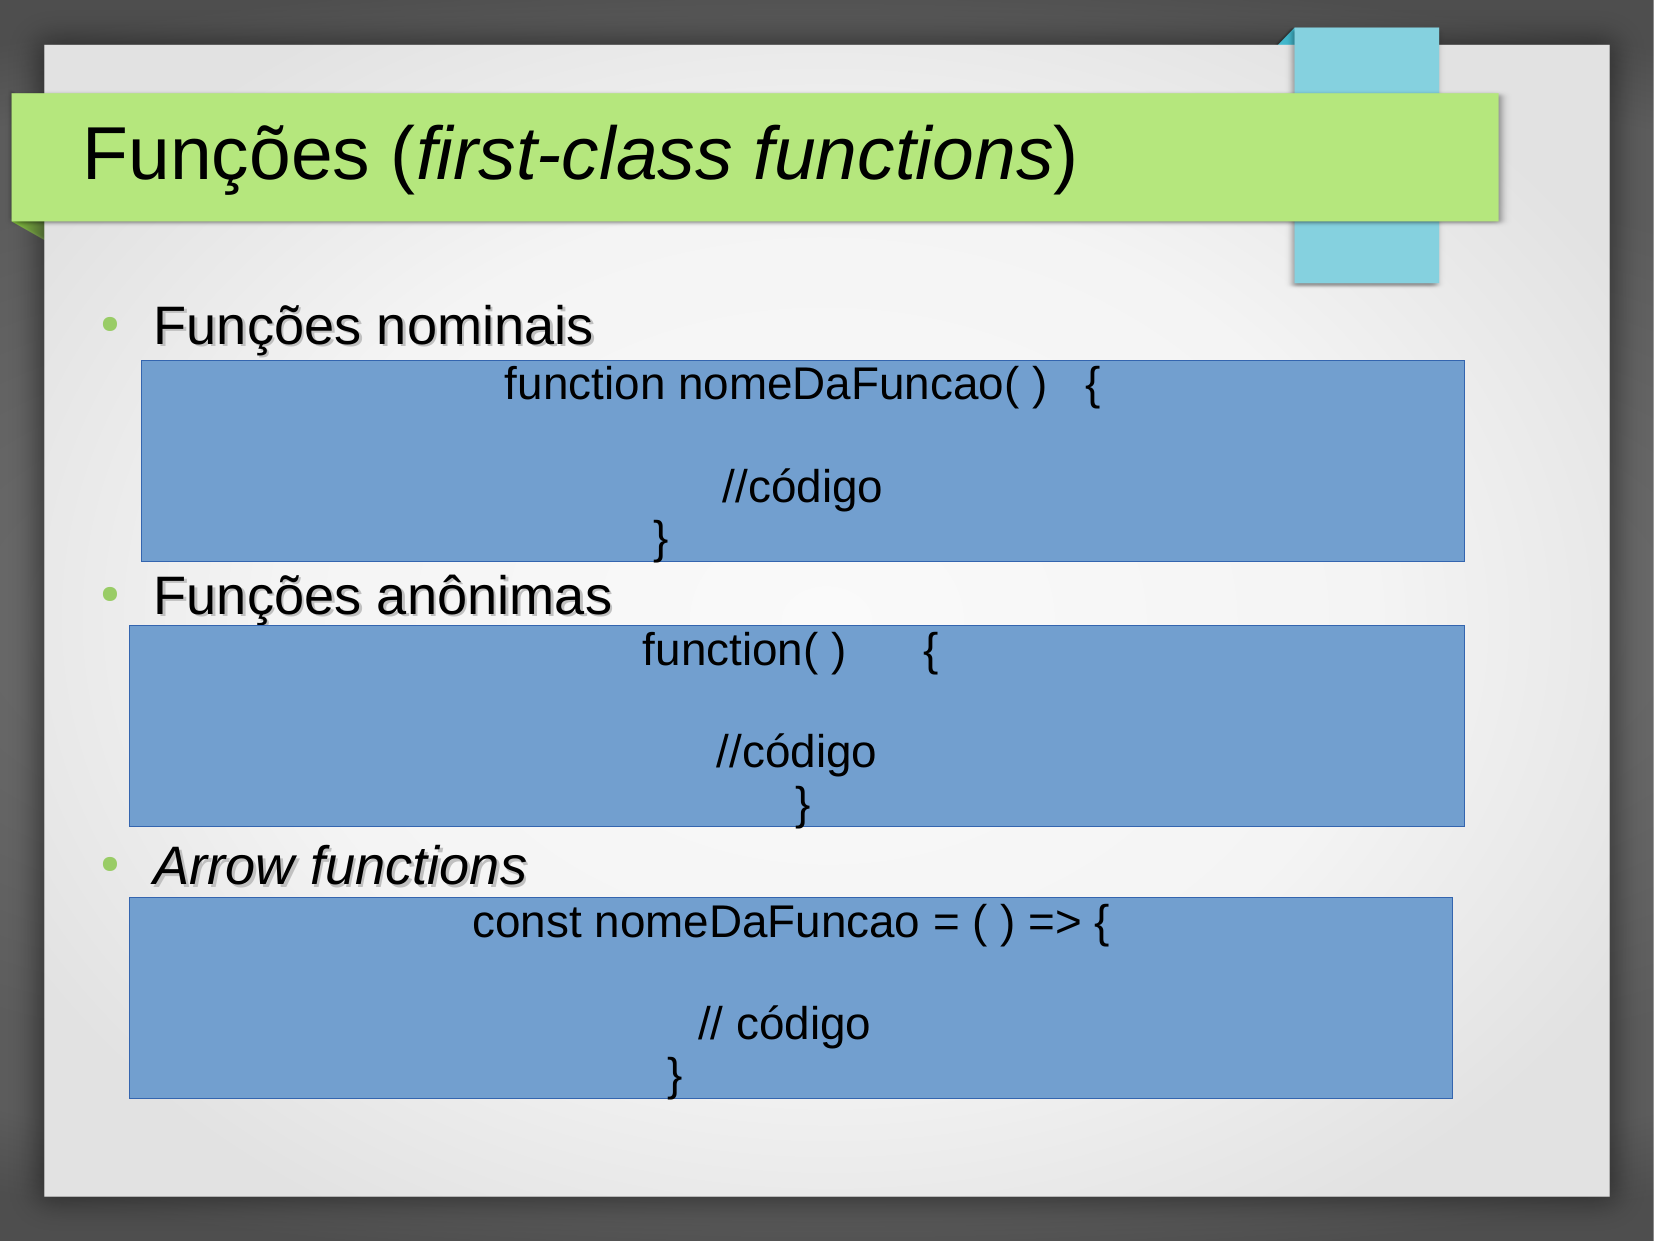

# Funções (first-class functions)
Funções nominais
Funções anônimas
Arrow functions
function nomeDaFuncao( ) {
//código
 }
function( ) {
//código
 }
const nomeDaFuncao = ( ) => {
// código
 }